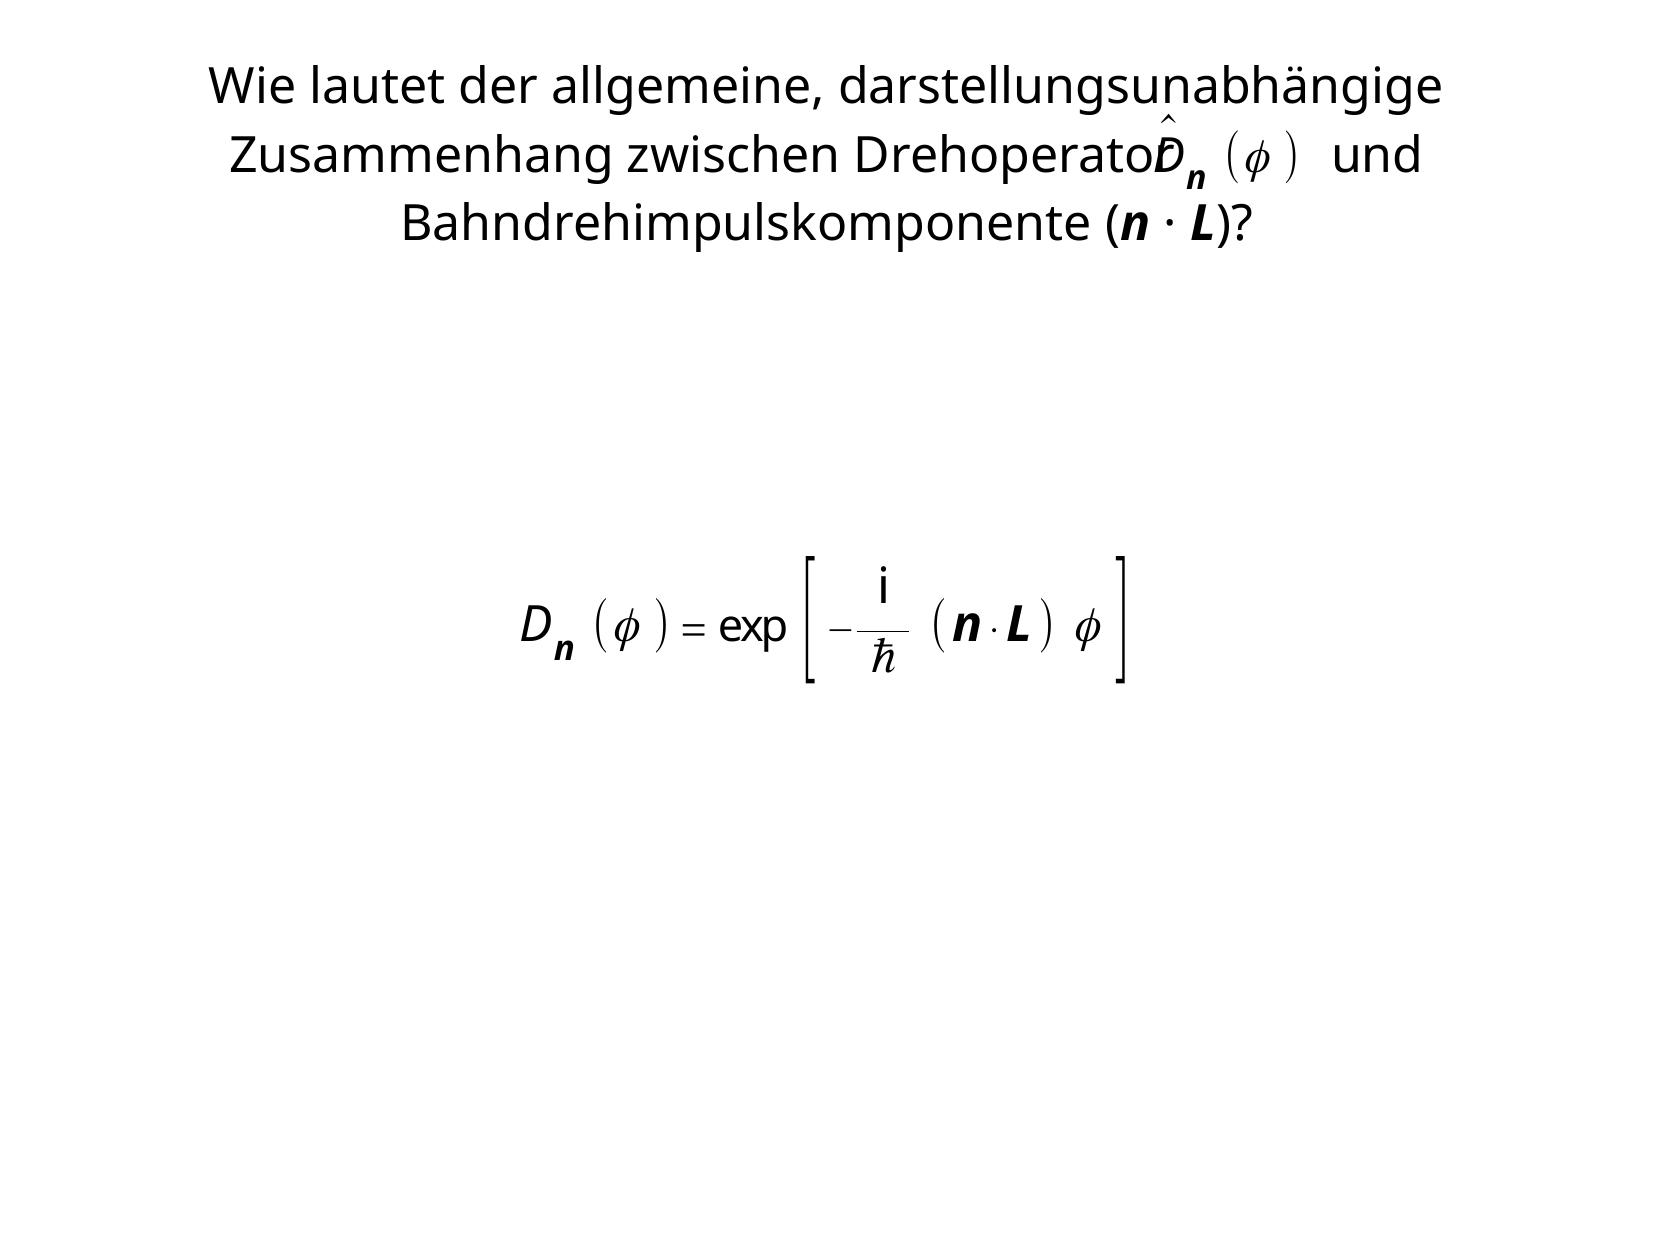

# Wie lautet der allgemeine, darstellungsunabhängige Zusammenhang zwischen Drehoperator und Bahndrehimpulskomponente (n · L)?